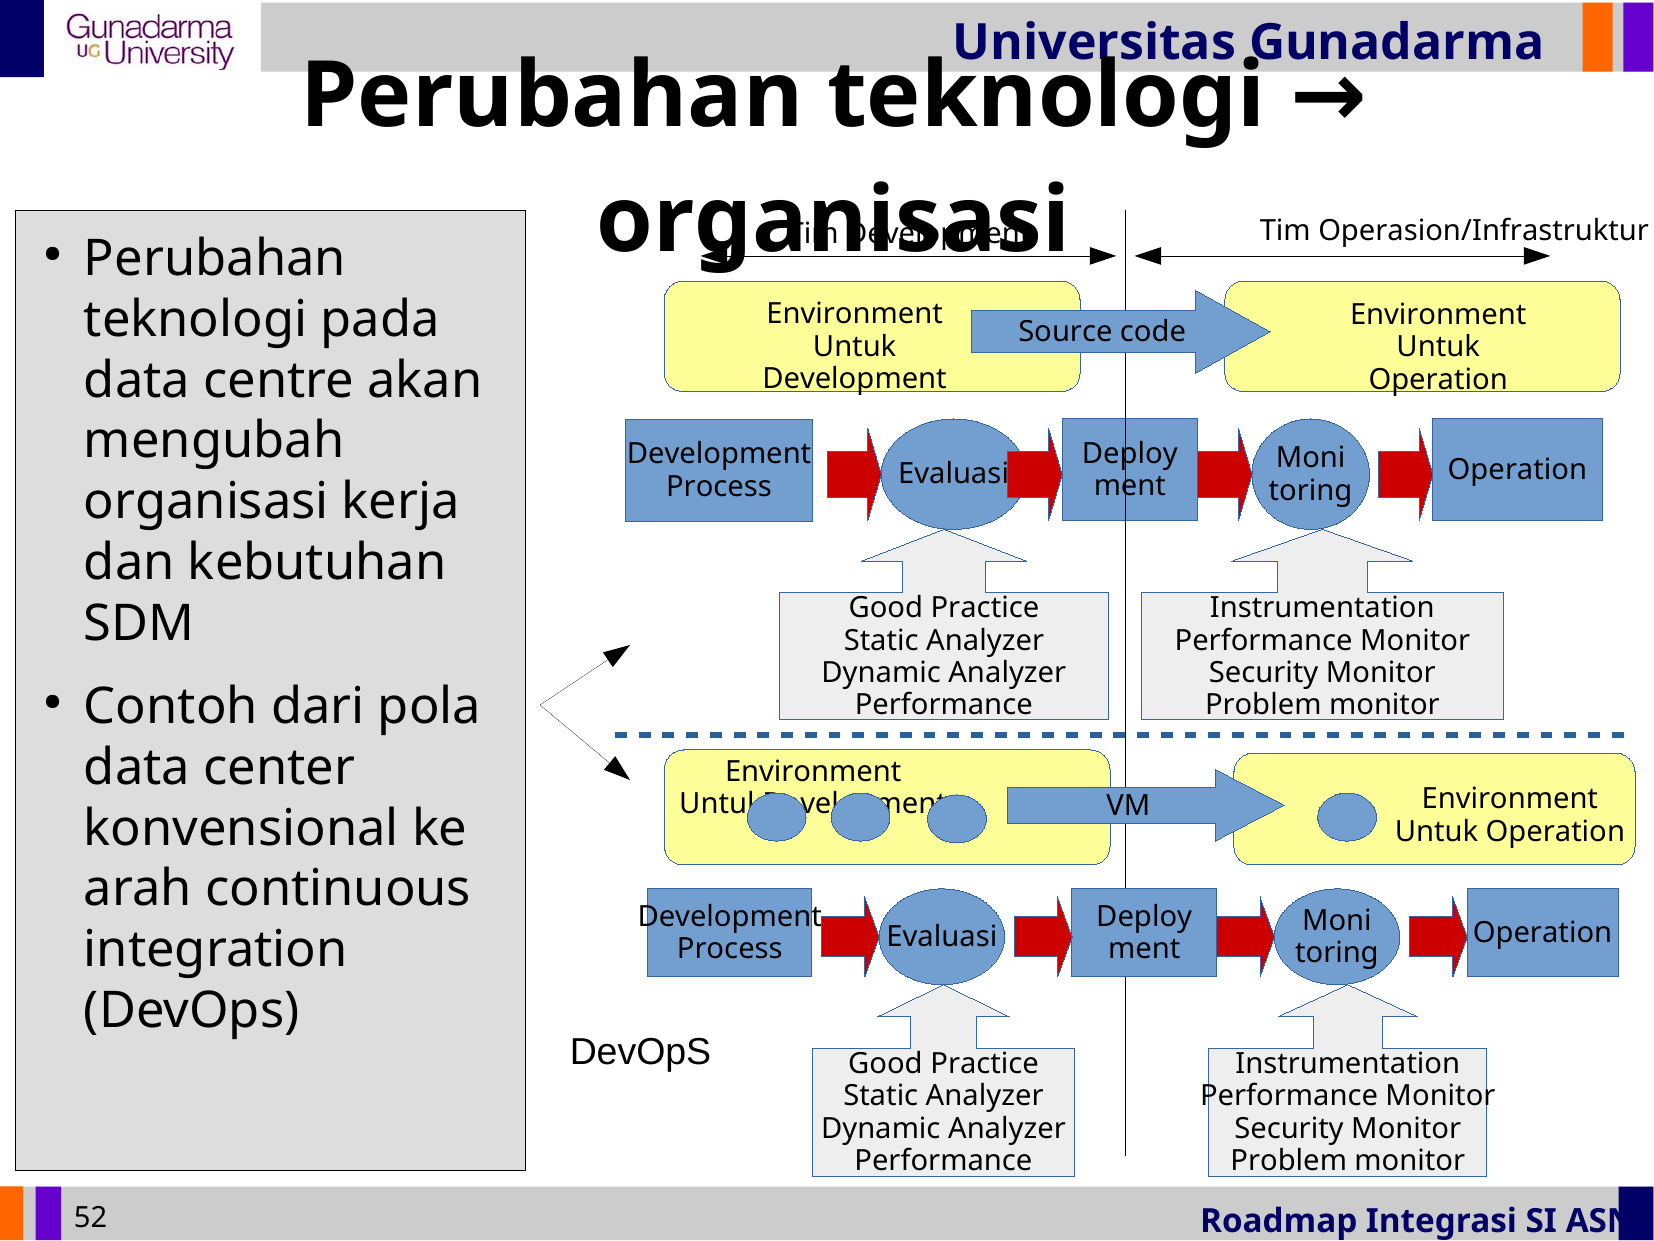

# Perubahan teknologi → organisasi
Tim Operasion/Infrastruktur
Tim Development
Perubahan teknologi pada data centre akan mengubah organisasi kerja dan kebutuhan SDM
Contoh dari pola data center konvensional ke arah continuous integration (DevOps)
Environment
Untuk
Development
Source code
Environment
Untuk
Operation
Evaluasi
Deploy
ment
Moni
toring
Operation
Development
Process
Good Practice
Static Analyzer
Dynamic Analyzer
Performance
Instrumentation
Performance Monitor
Security Monitor
Problem monitor
Environment UntukDevelopment
VM
Environment Untuk Operation
Development
Process
Evaluasi
Deploy
ment
Moni
toring
Operation
Good Practice
Static Analyzer
Dynamic Analyzer
Performance
Instrumentation
Performance Monitor
Security Monitor
Problem monitor
DevOpS
52